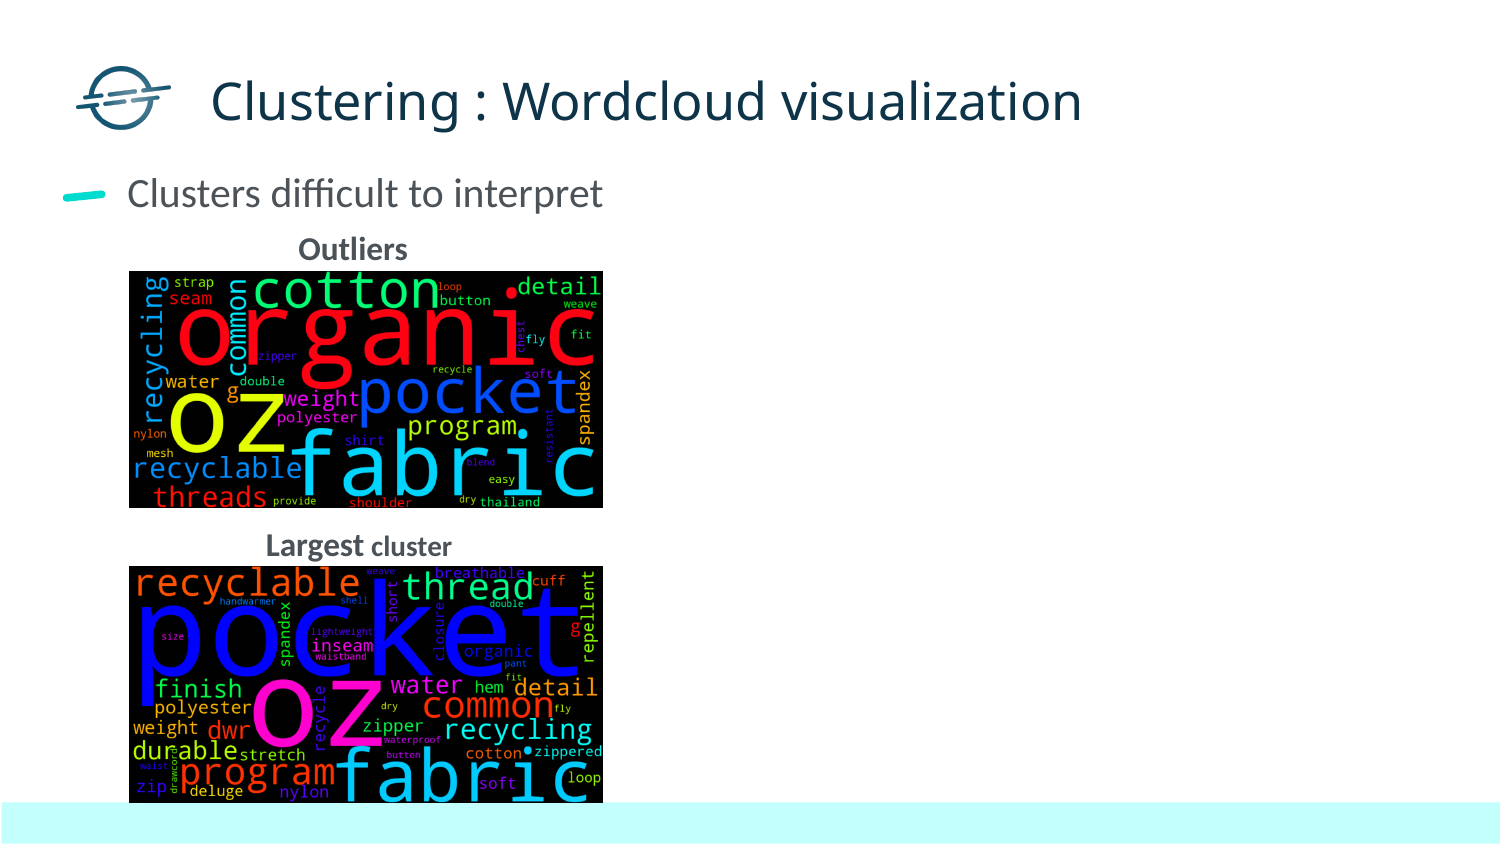

# Clustering : Wordcloud visualization
Clusters difficult to interpret
Outliers
Largest cluster